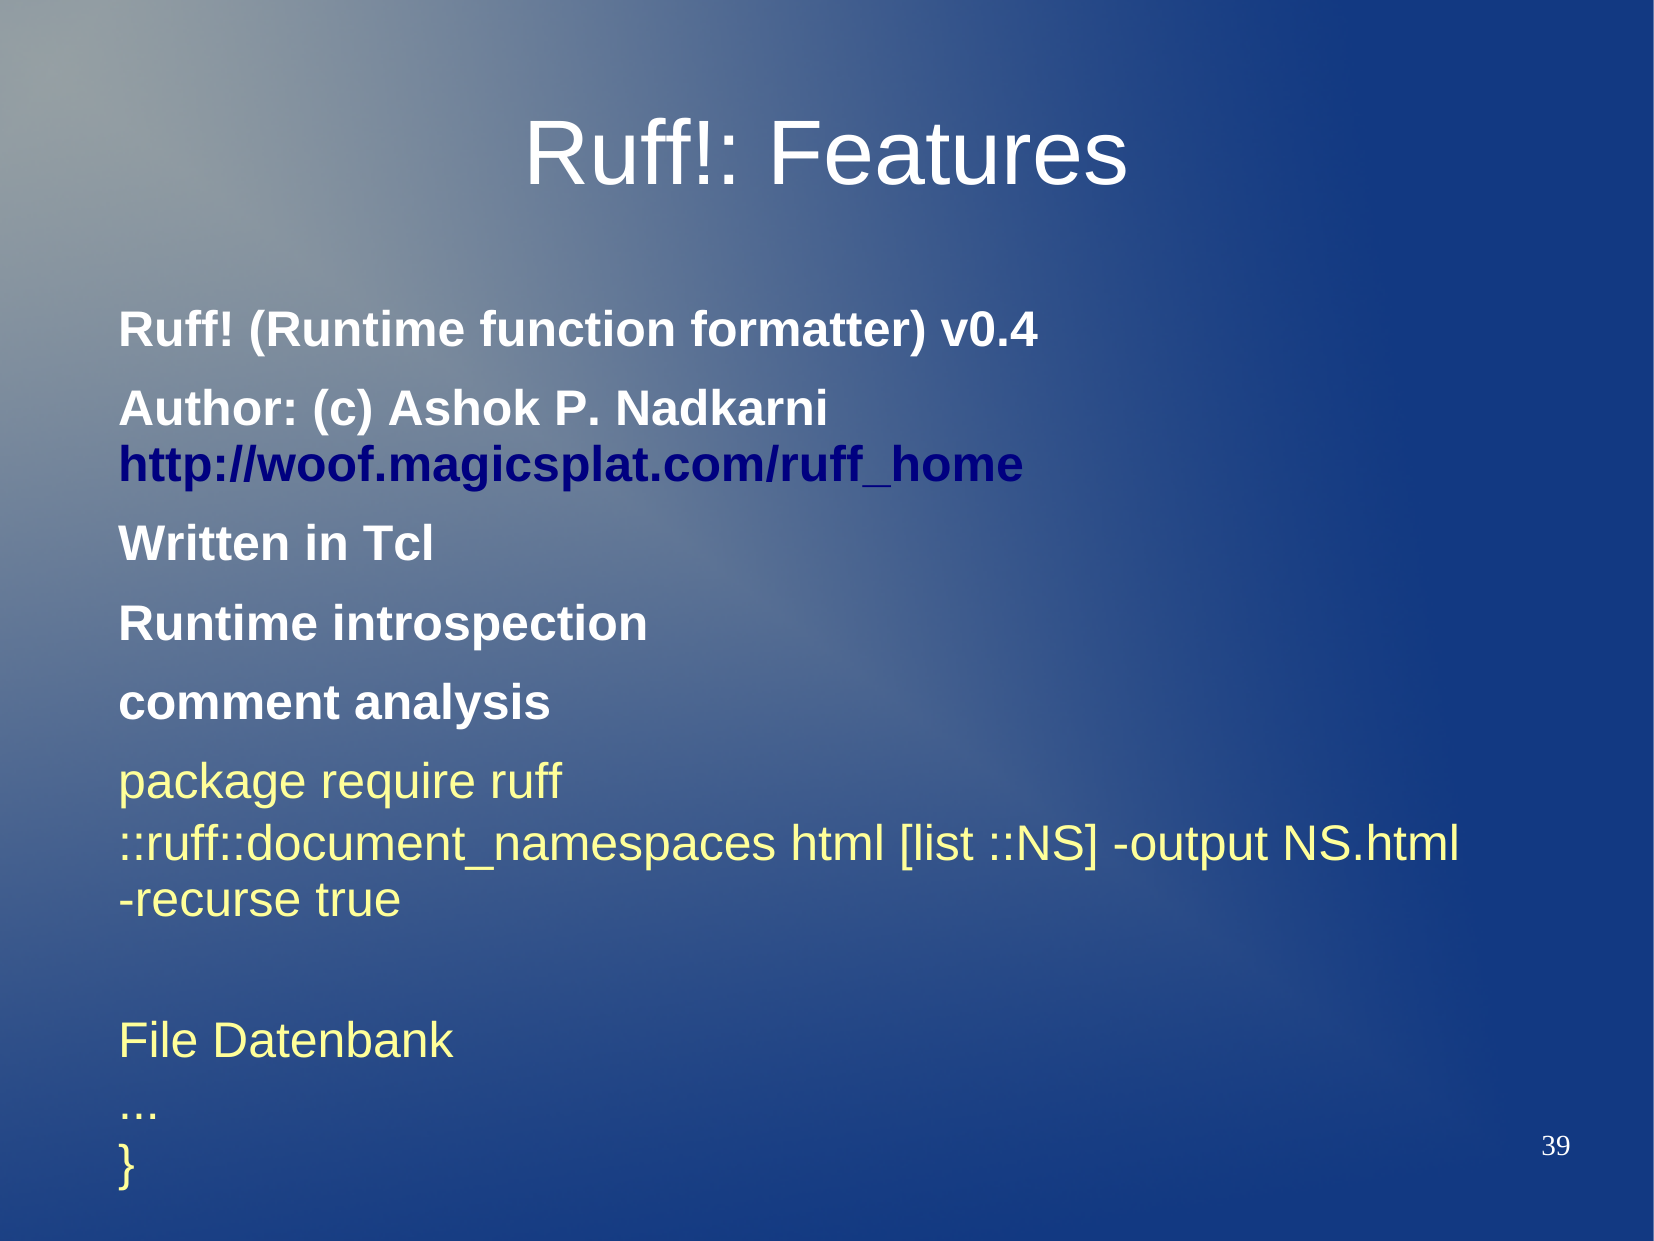

# Ruff!: Features
Ruff! (Runtime function formatter) v0.4
Author: (c) Ashok P. Nadkarni http://woof.magicsplat.com/ruff_home
Written in Tcl
Runtime introspection
comment analysis
package require ruff
::ruff::document_namespaces html [list ::NS] -output NS.html -recurse true
File Datenbank
...
}
39